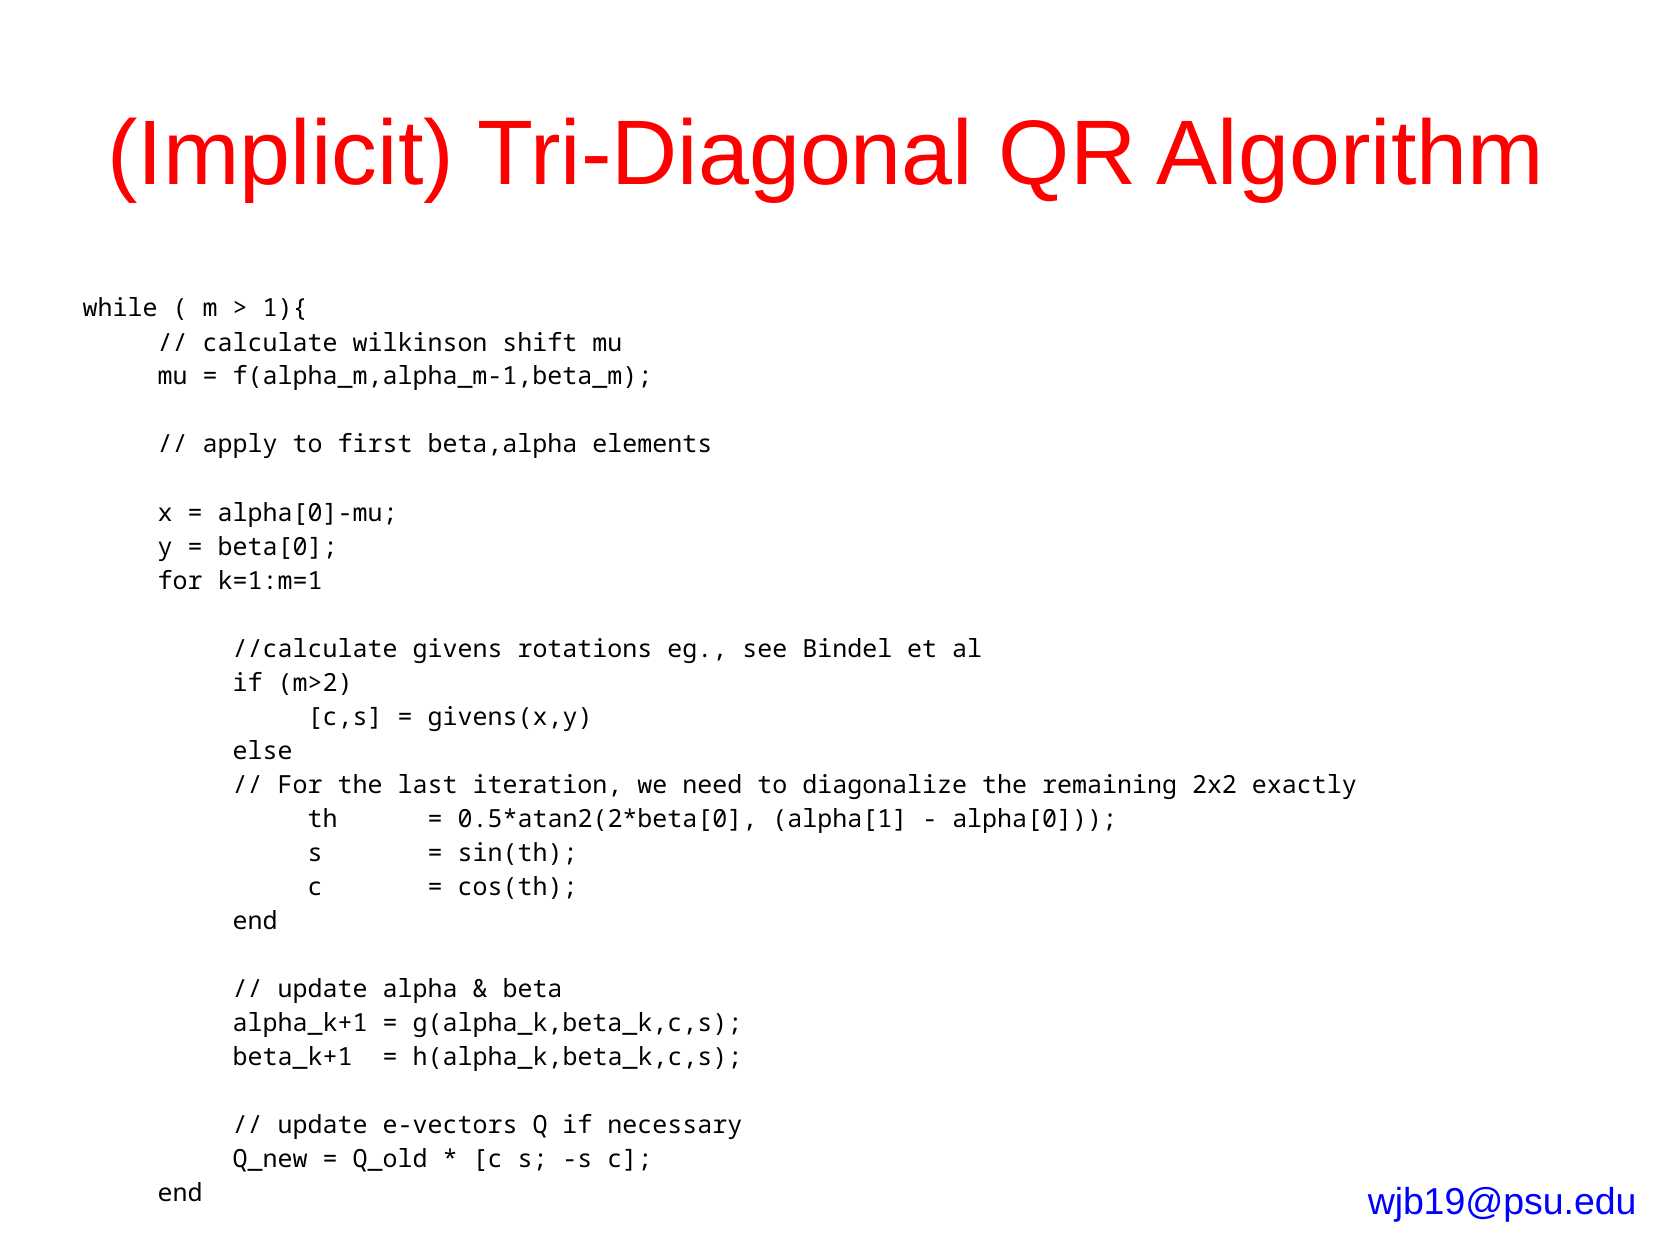

# (Implicit) Tri-Diagonal QR Algorithm
while ( m > 1){
	// calculate wilkinson shift mu
	mu = f(alpha_m,alpha_m-1,beta_m);
	// apply to first beta,alpha elements
	x = alpha[0]-mu;
	y = beta[0];
	for k=1:m=1
		//calculate givens rotations eg., see Bindel et al
		if (m>2)
			[c,s] = givens(x,y)
		else
		// For the last iteration, we need to diagonalize the remaining 2x2 exactly
 		th = 0.5*atan2(2*beta[0], (alpha[1] - alpha[0]));
 	s = sin(th);
 	c = cos(th);
		end
		// update alpha & beta
		alpha_k+1 = g(alpha_k,beta_k,c,s);
		beta_k+1	= h(alpha_k,beta_k,c,s);
		// update e-vectors Q if necessary
		Q_new = Q_old * [c s; -s c];
	end
	if (tol) m--;
end
wjb19@psu.edu